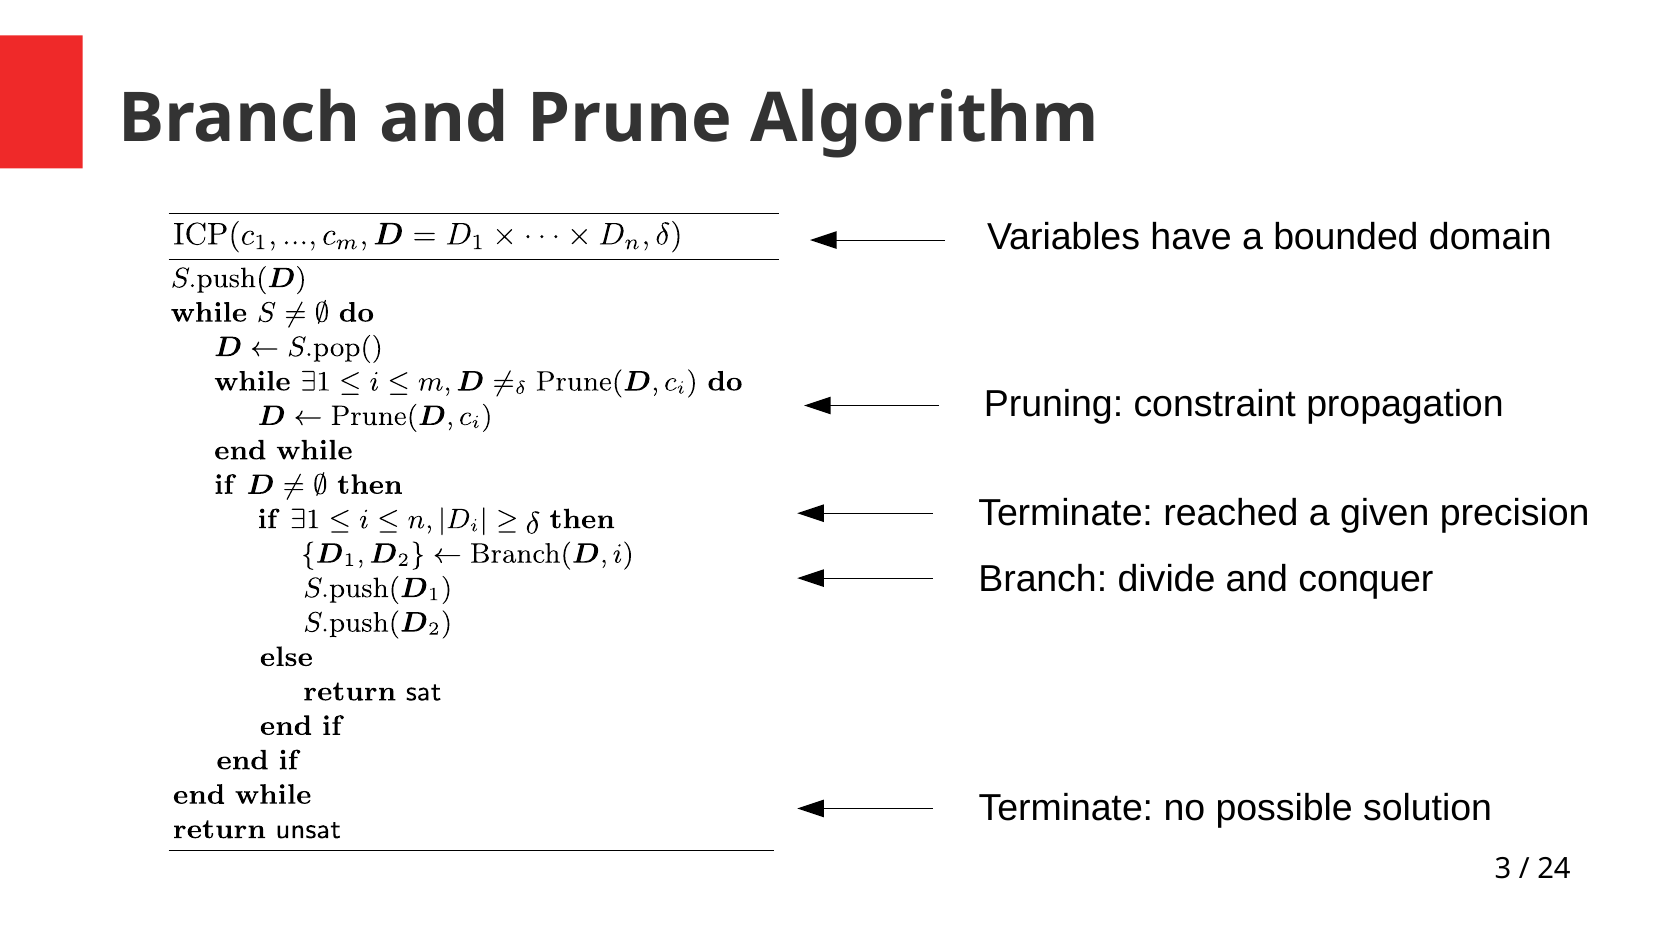

# Branch and Prune Algorithm
Variables have a bounded domain
Pruning: constraint propagation
Terminate: reached a given precision
Branch: divide and conquer
Terminate: no possible solution
3